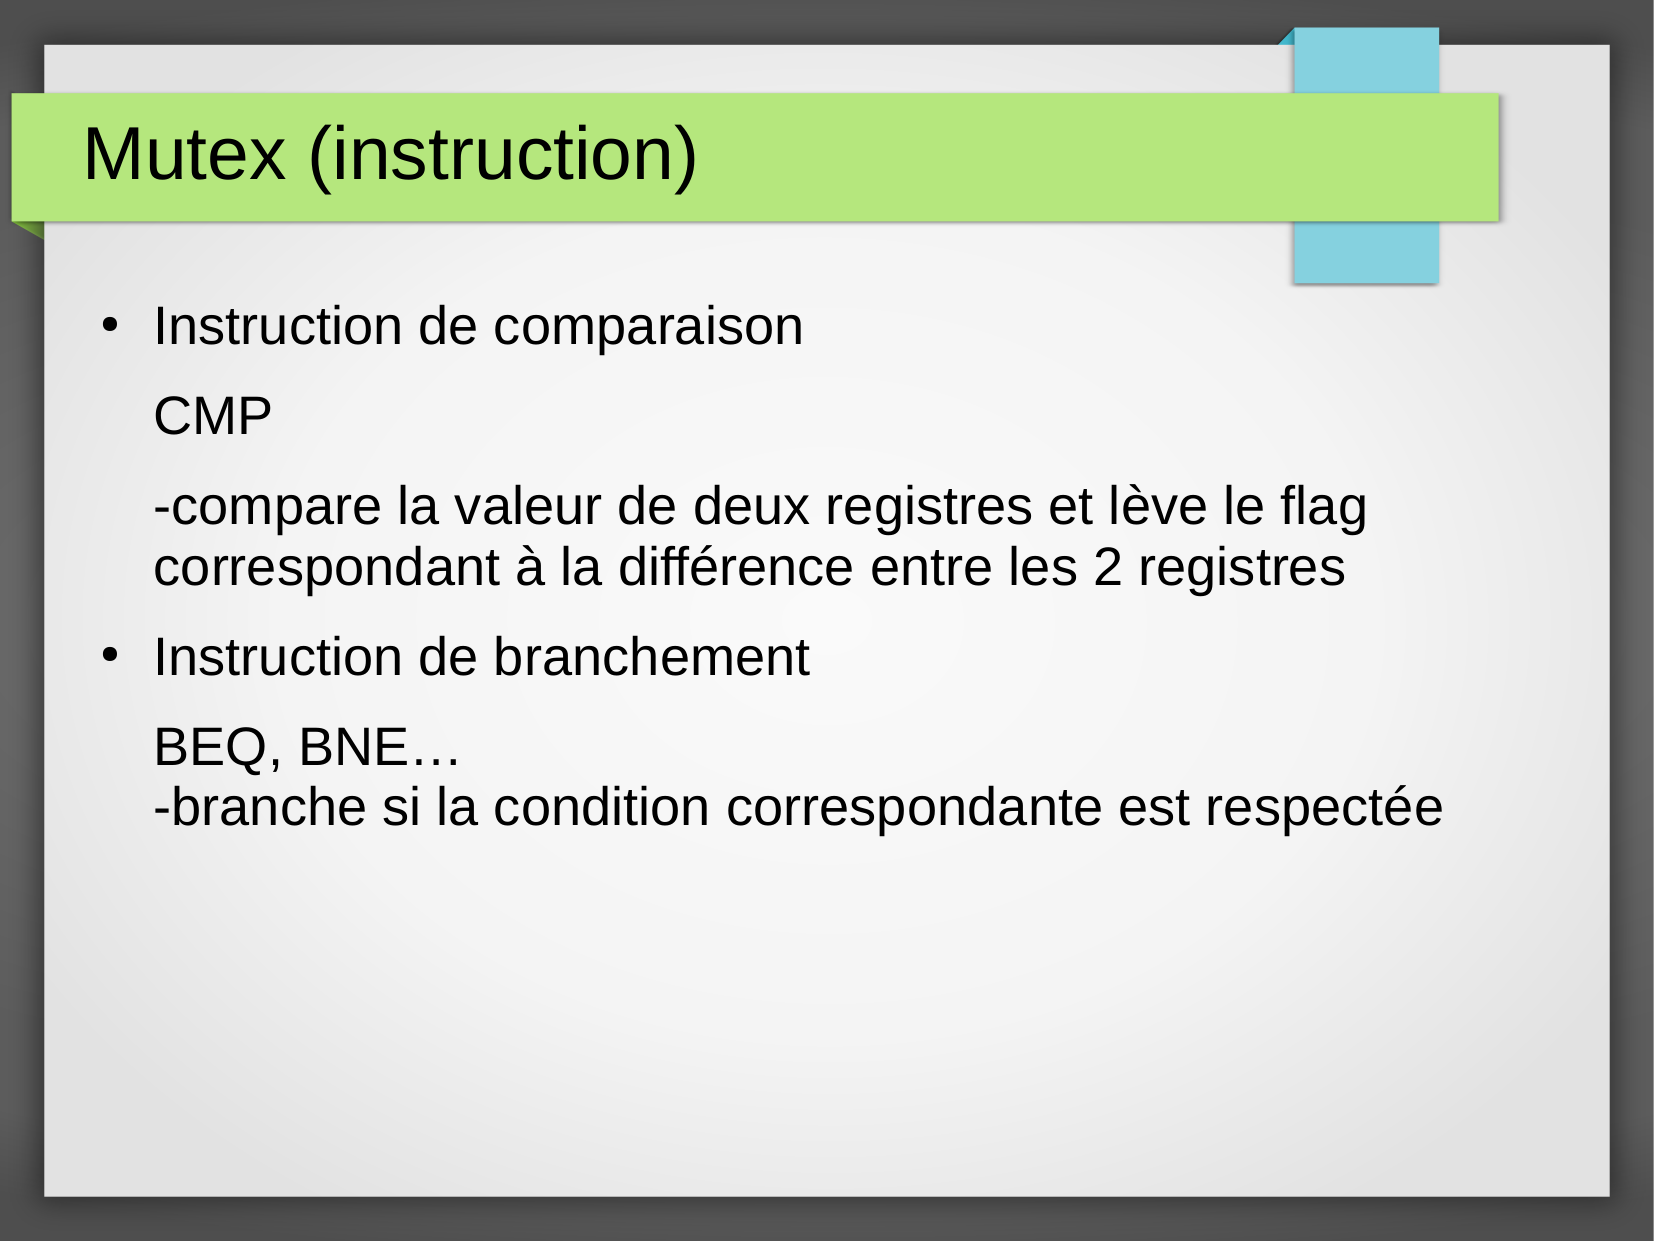

# Mutex (instruction)
Instruction de comparaison
CMP
-compare la valeur de deux registres et lève le flag correspondant à la différence entre les 2 registres
Instruction de branchement
BEQ, BNE…
-branche si la condition correspondante est respectée